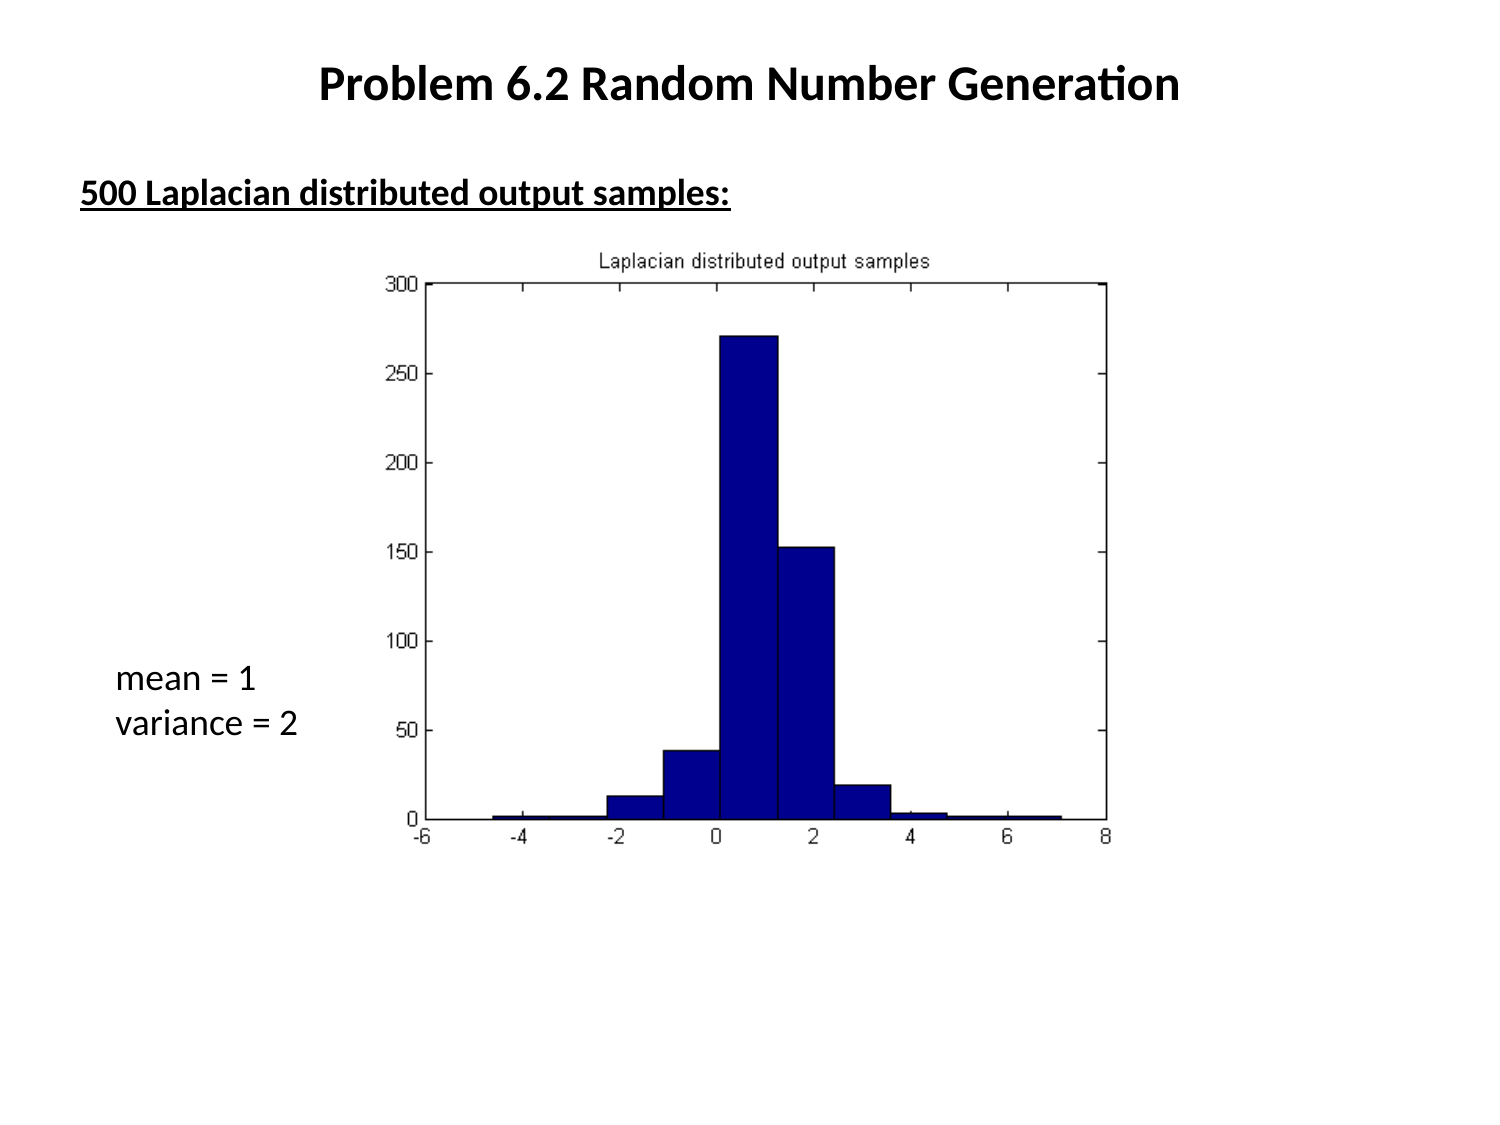

Problem 6.2 Random Number Generation
500 Laplacian distributed output samples:
mean = 1
variance = 2